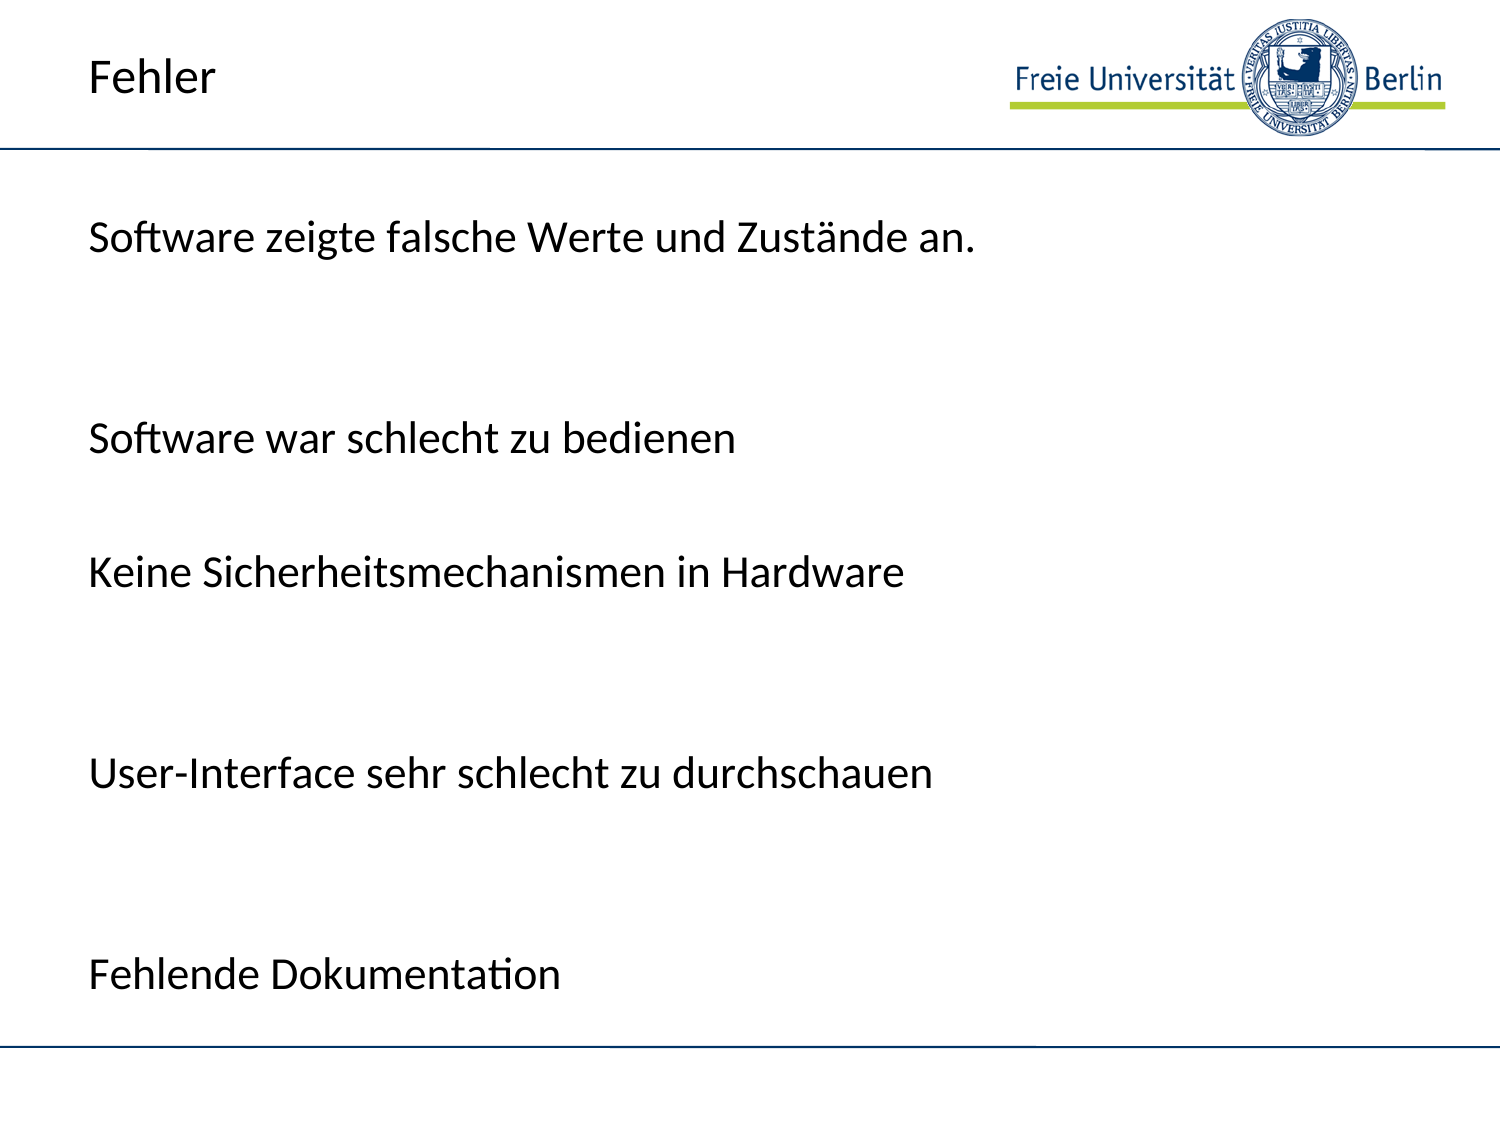

# Fehler
Software zeigte falsche Werte und Zustände an.
Software war schlecht zu bedienen
Keine Sicherheitsmechanismen in Hardware
User-Interface sehr schlecht zu durchschauen
Fehlende Dokumentation